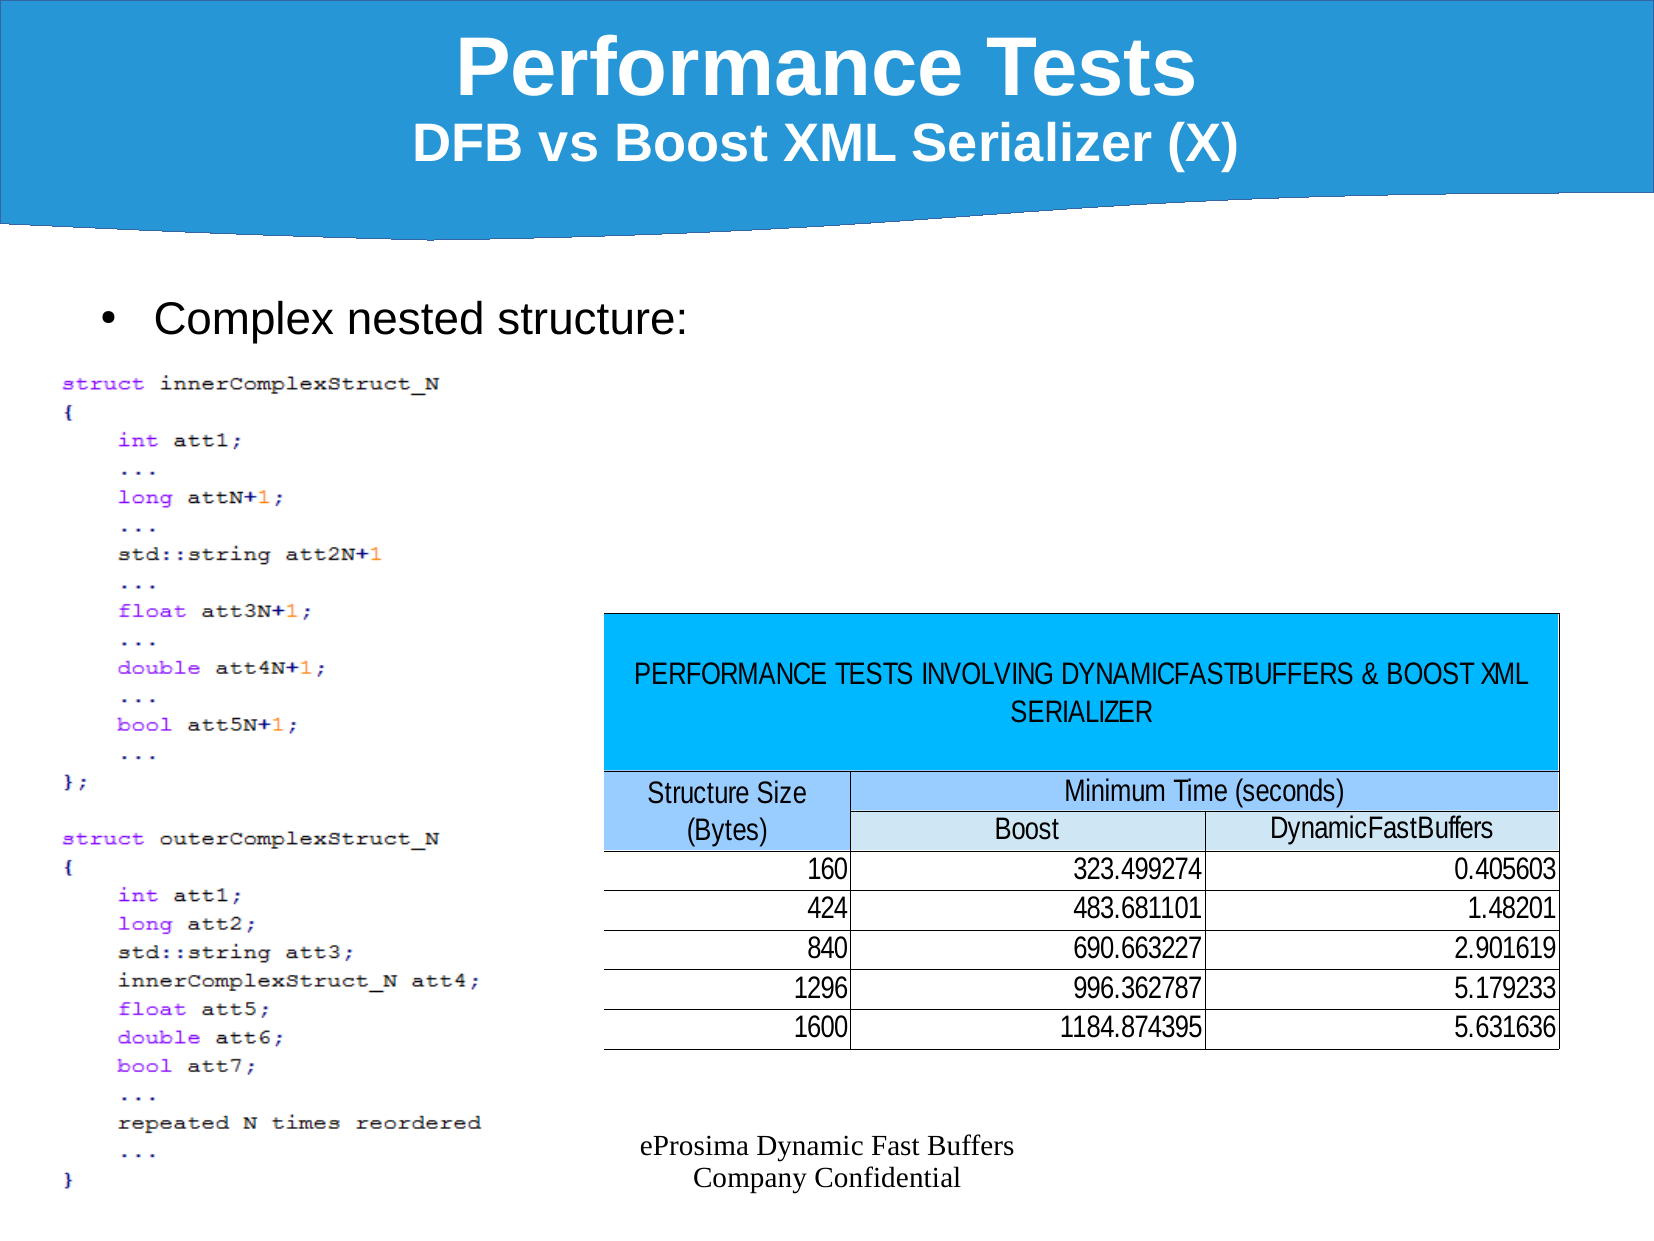

Performance Tests
DFB vs Boost XML Serializer (X)
# Complex nested structure:
eProsima Dynamic Fast Buffers